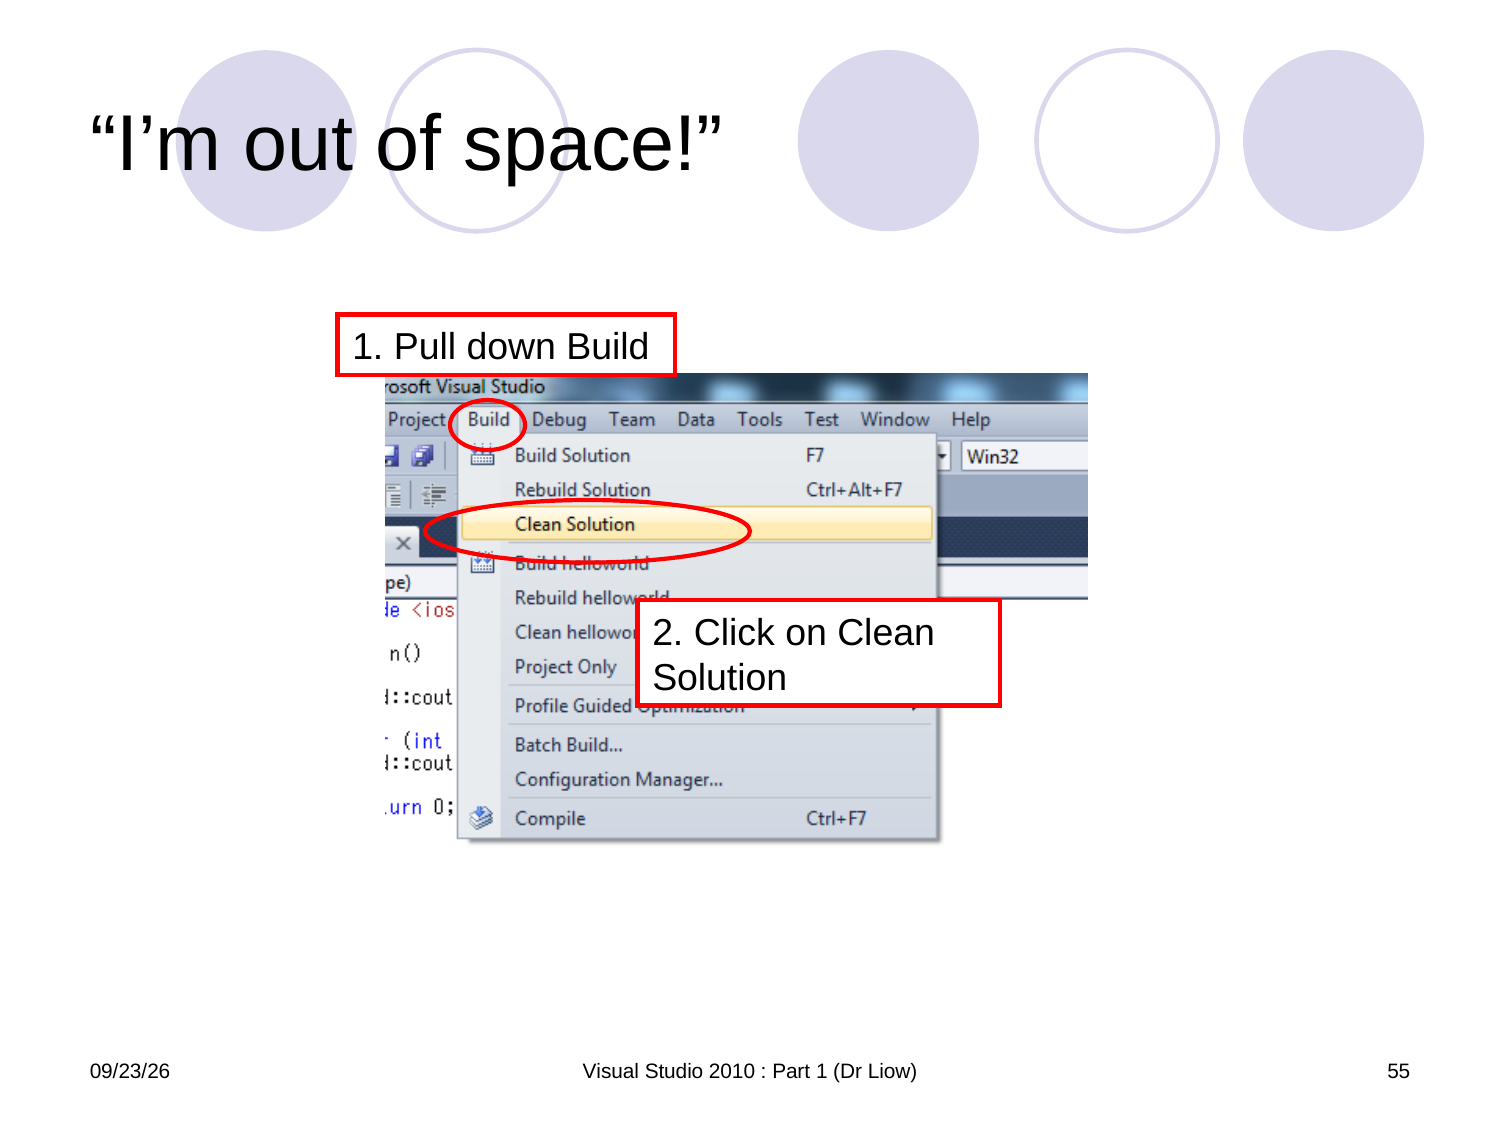

# “I’m out of space!”
1. Pull down Build
2. Click on Clean Solution
Visual Studio 2010 : Part 1 (Dr Liow)